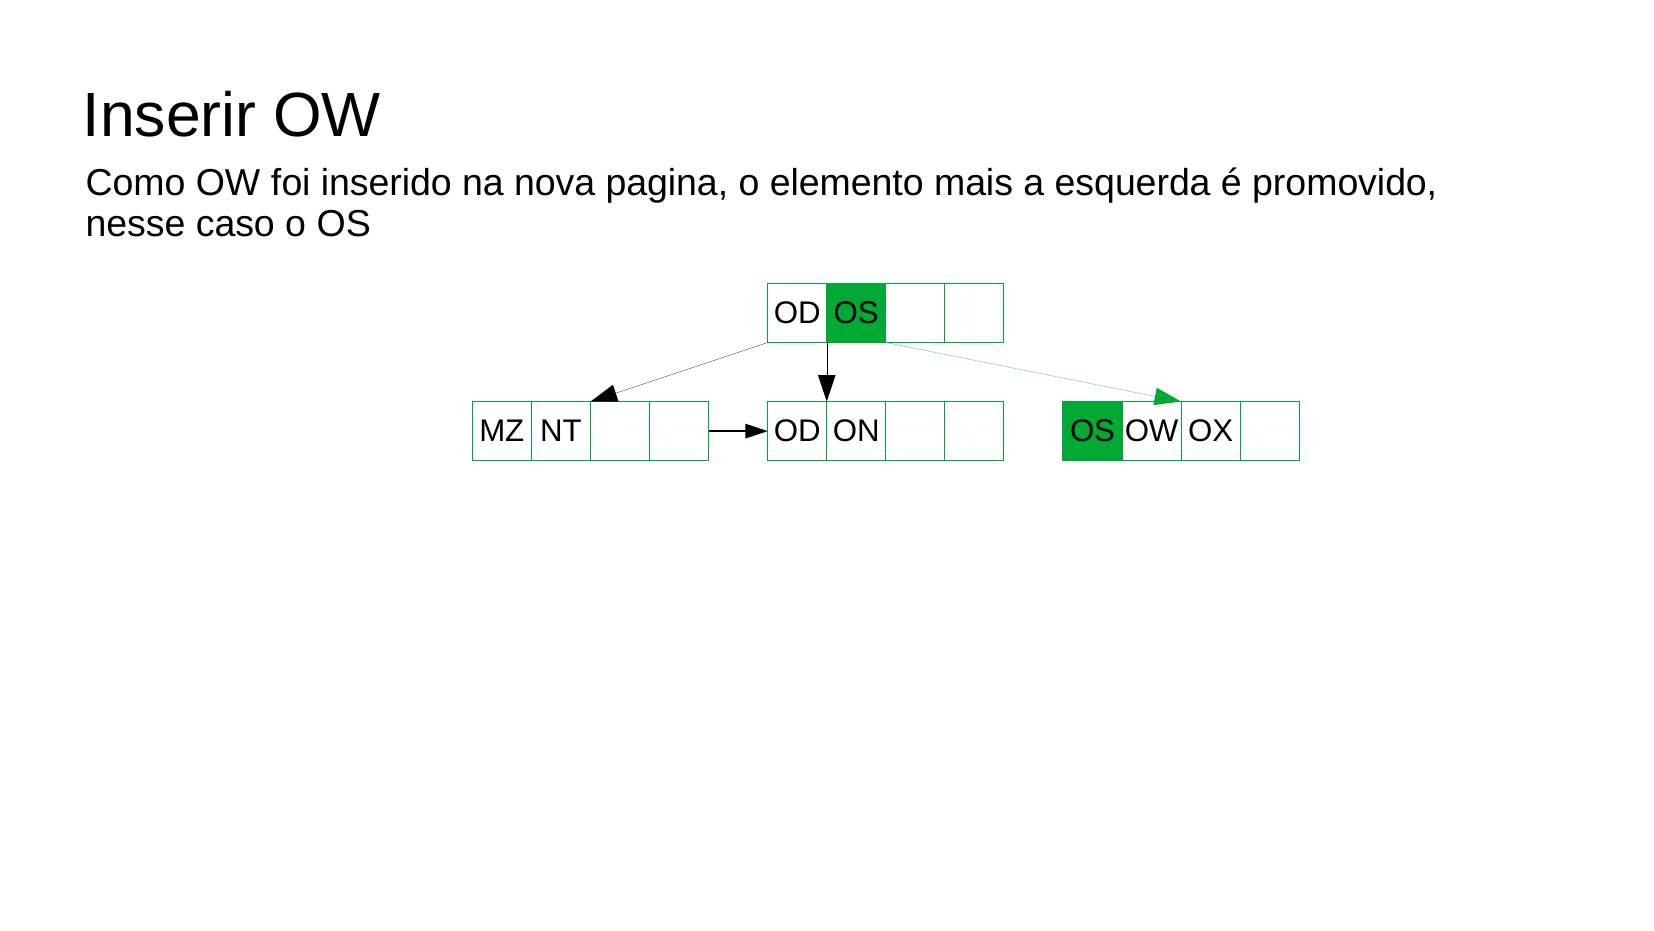

# Inserir OW
Como OW foi inserido na nova pagina, o elemento mais a esquerda é promovido, nesse caso o OS
OD
OS
MZ
NT
OD
ON
OS
OW
OX